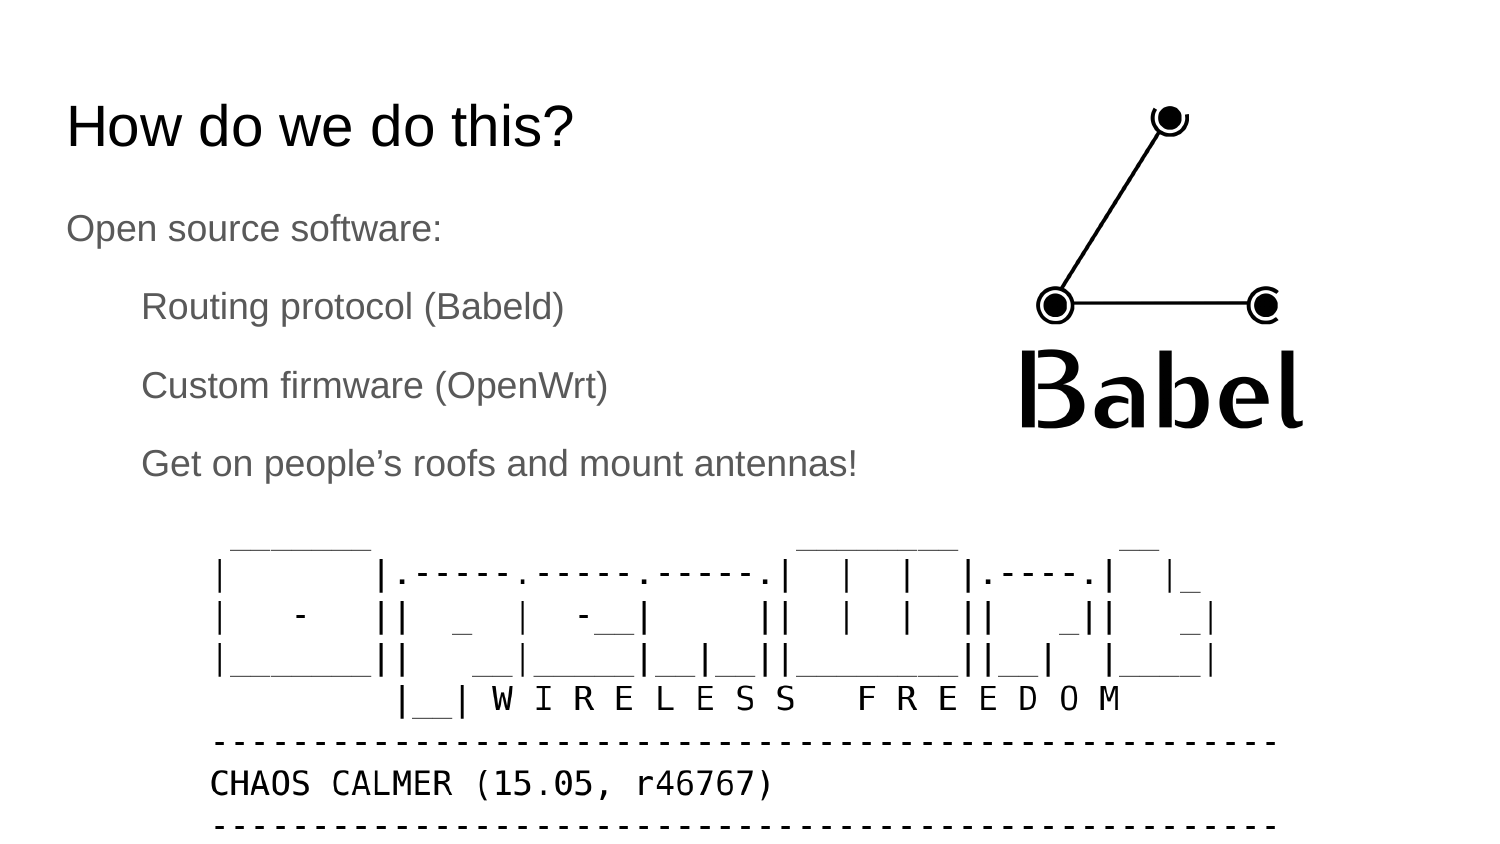

# How do we do this?
Open source software:
Routing protocol (Babeld)
Custom firmware (OpenWrt)
Get on people’s roofs and mount antennas!